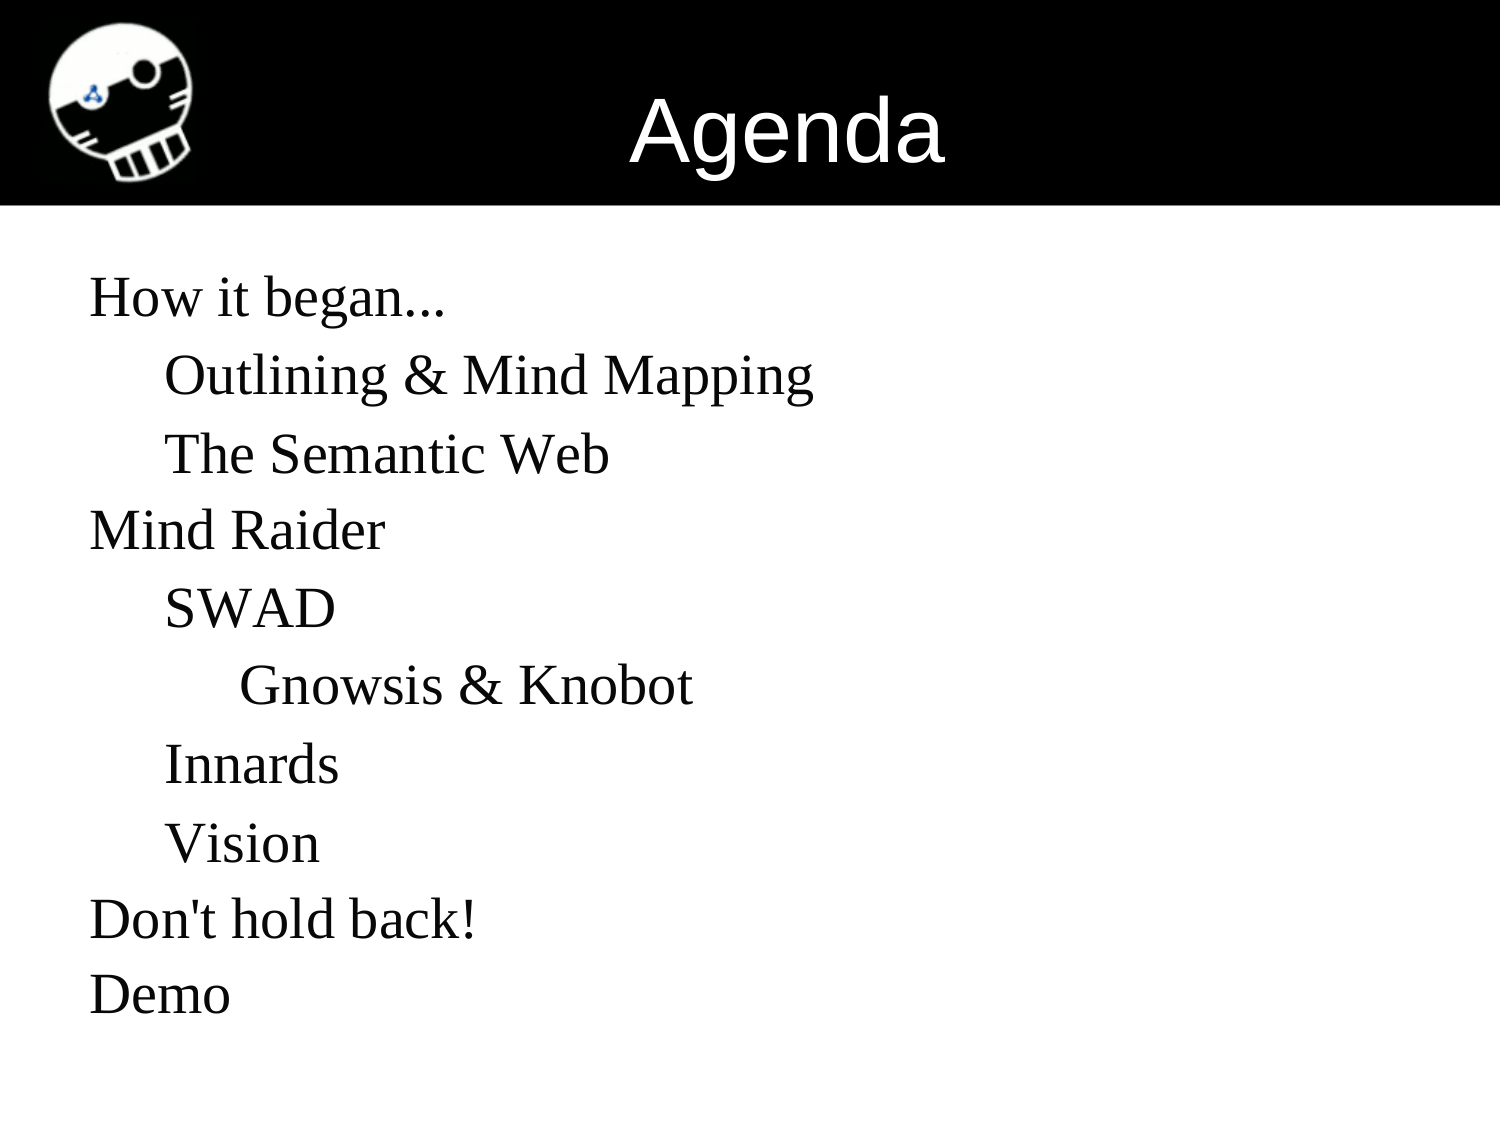

# Agenda
How it began...
Outlining & Mind Mapping
The Semantic Web
Mind Raider
SWAD
Gnowsis & Knobot
Innards
Vision
Don't hold back!
Demo
2